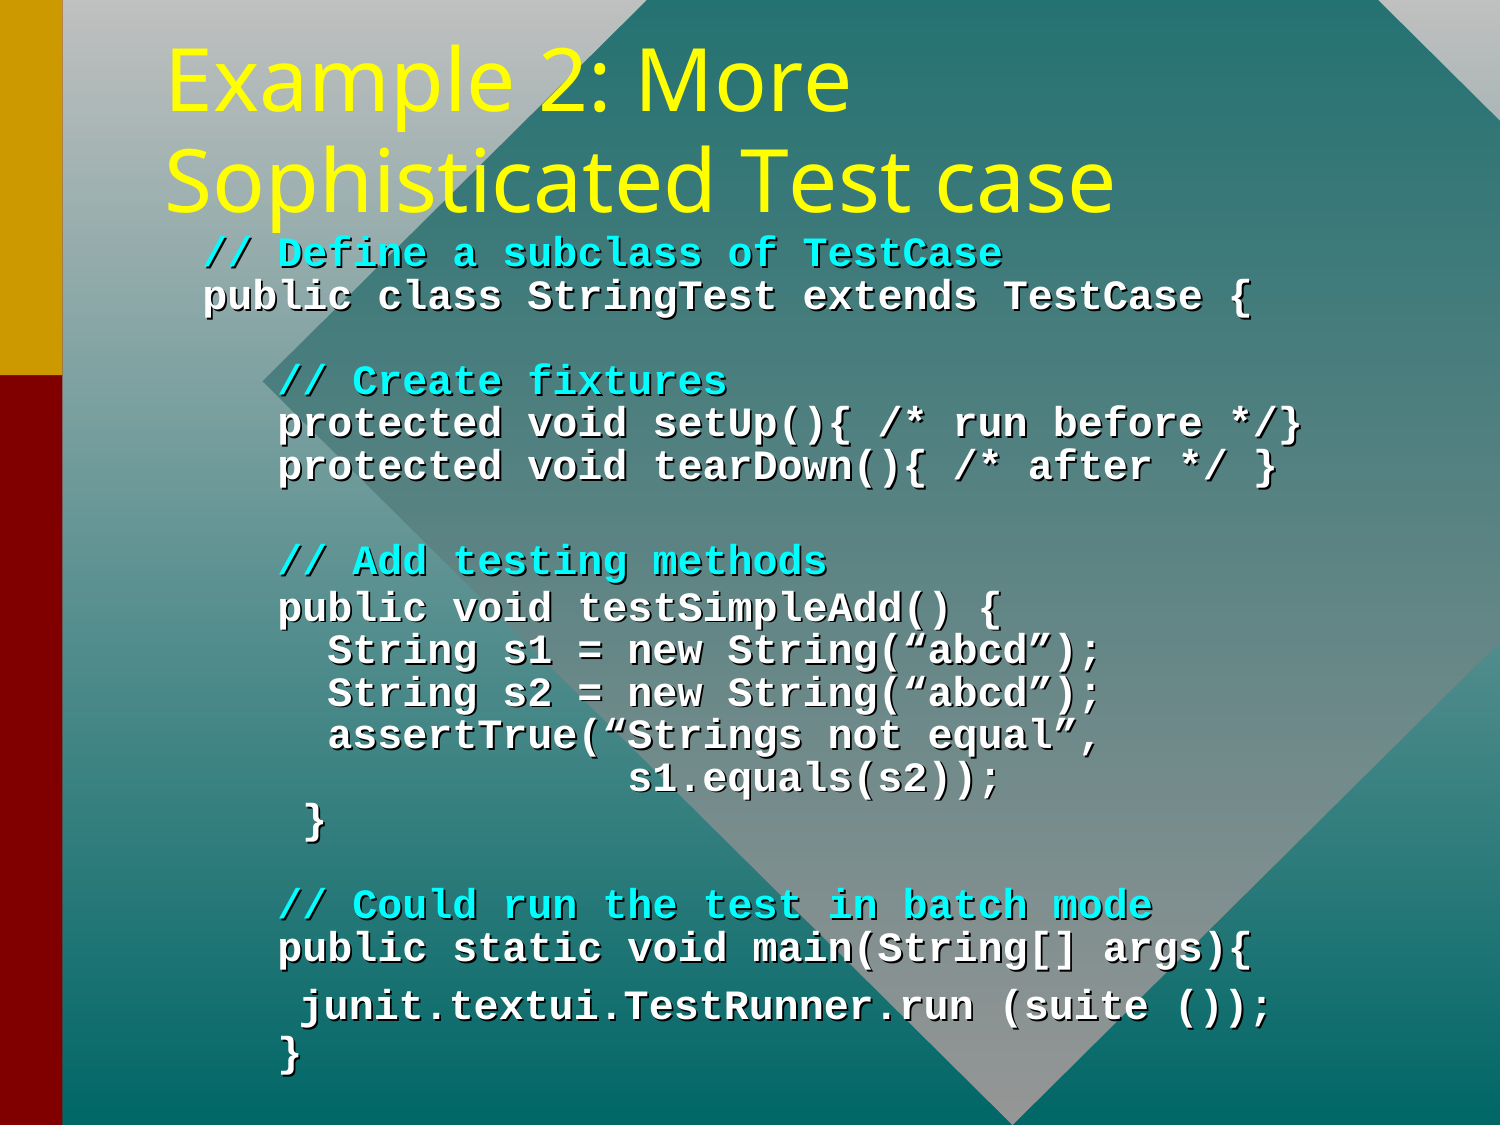

# Example 2: More Sophisticated Test case
// Define a subclass of TestCase
public class StringTest extends TestCase {
 // Create fixtures
 protected void setUp(){ /* run before */}
protected void tearDown(){ /* after */ }
// Add testing methods
 public void testSimpleAdd() {
 String s1 = new String(“abcd”);
 String s2 = new String(“abcd”);
 assertTrue(“Strings not equal”,
 s1.equals(s2));
 }
 // Could run the test in batch mode
public static void main(String[] args){
 junit.textui.TestRunner.run (suite ());
}